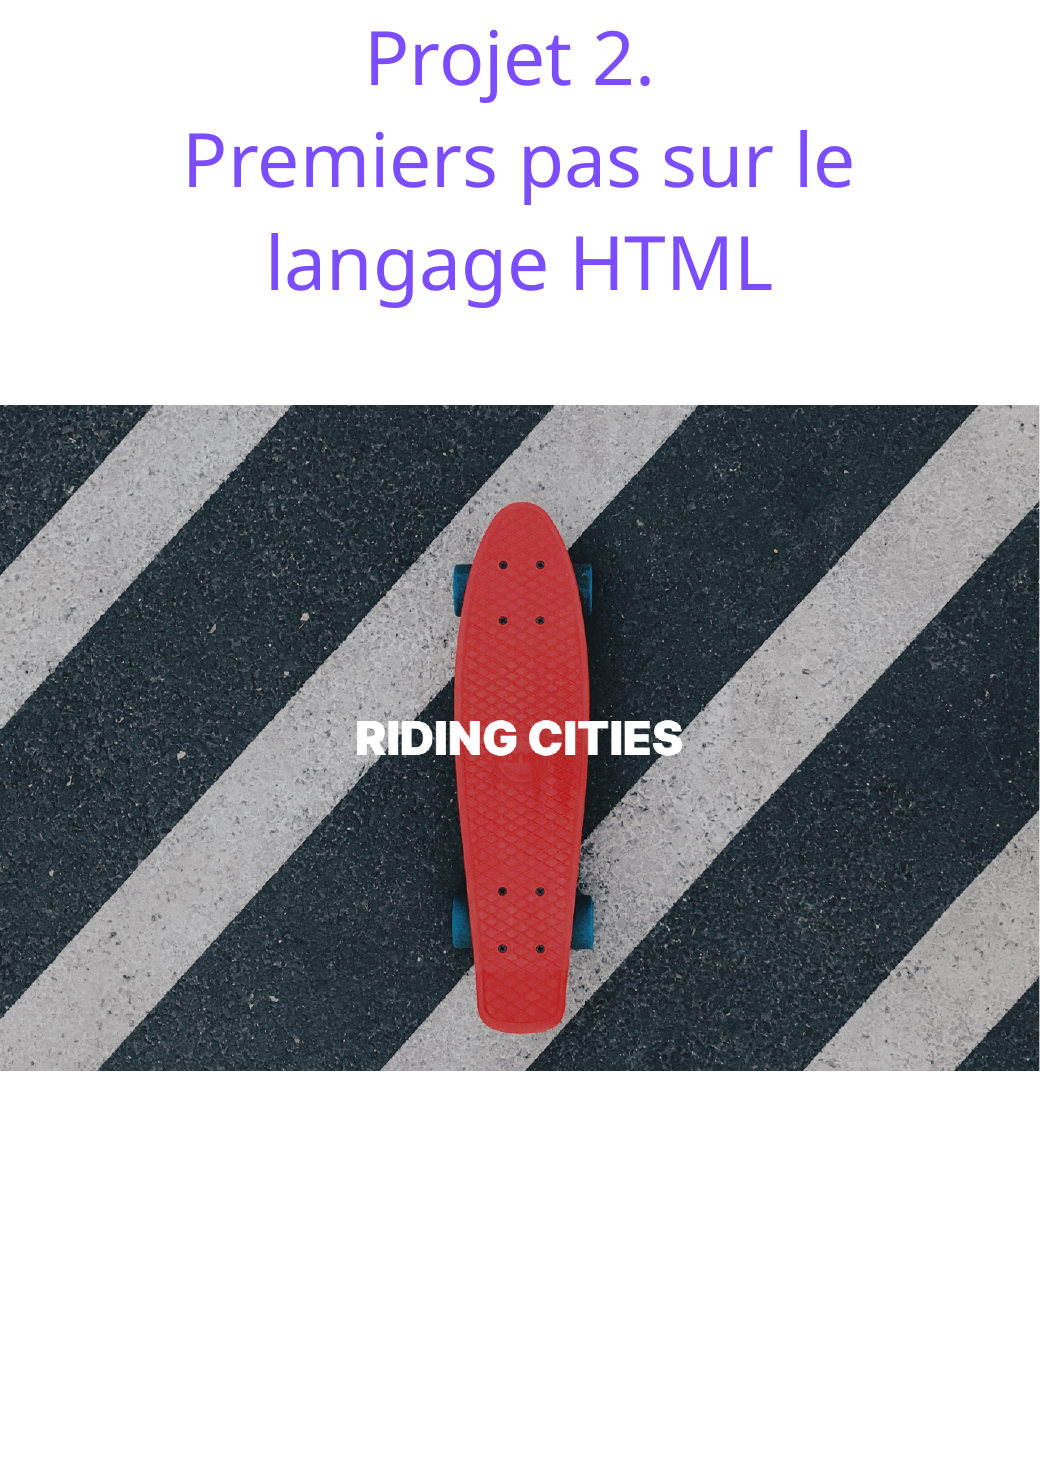

# Projet 2. Premiers pas sur le langage HTML